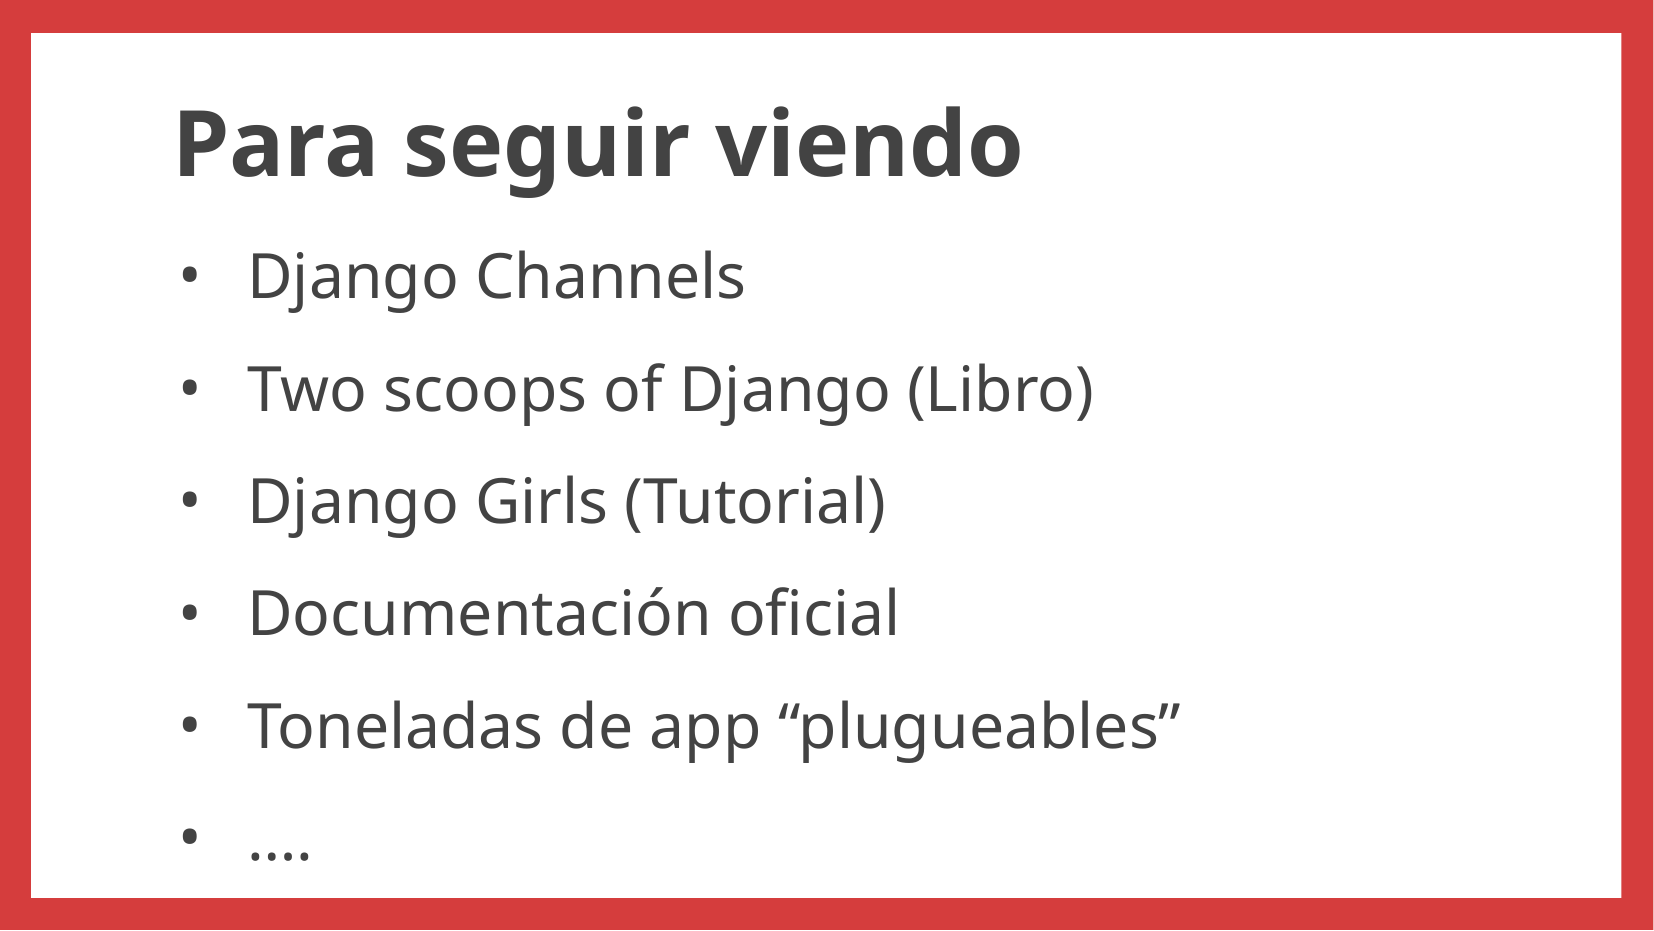

# Para seguir viendo
Django Channels
Two scoops of Django (Libro)
Django Girls (Tutorial)
Documentación oficial
Toneladas de app “plugueables”
….